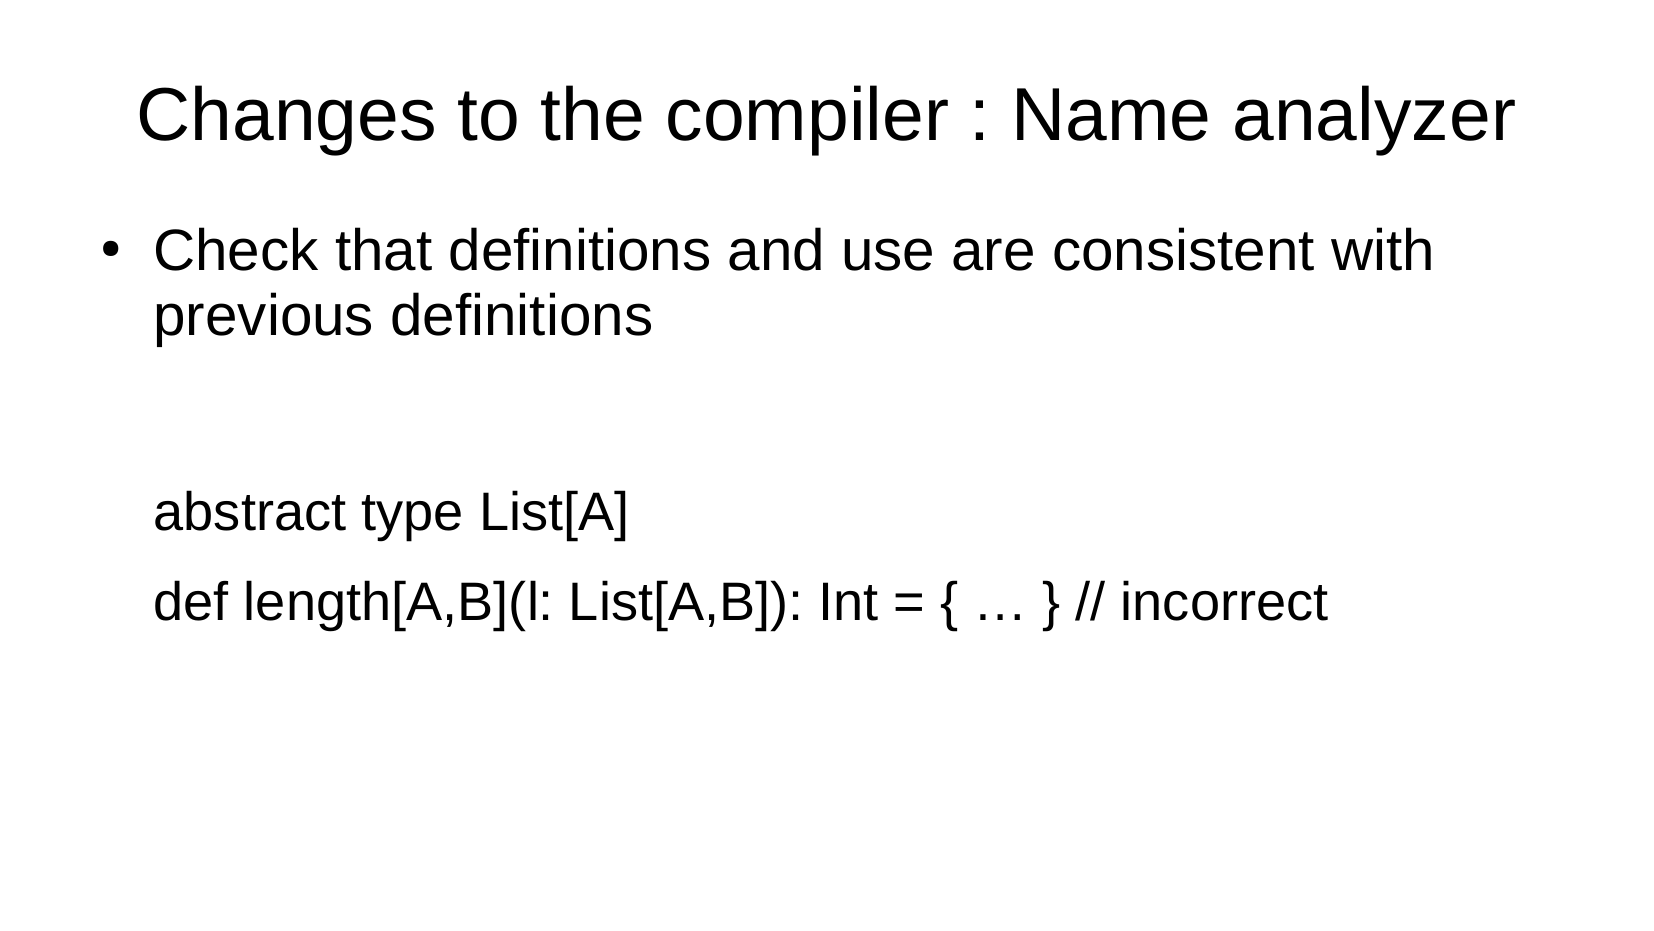

# Changes to the compiler : Name analyzer
Check that definitions and use are consistent with previous definitions
abstract type List[A]
def length[A,B](l: List[A,B]): Int = { … } // incorrect